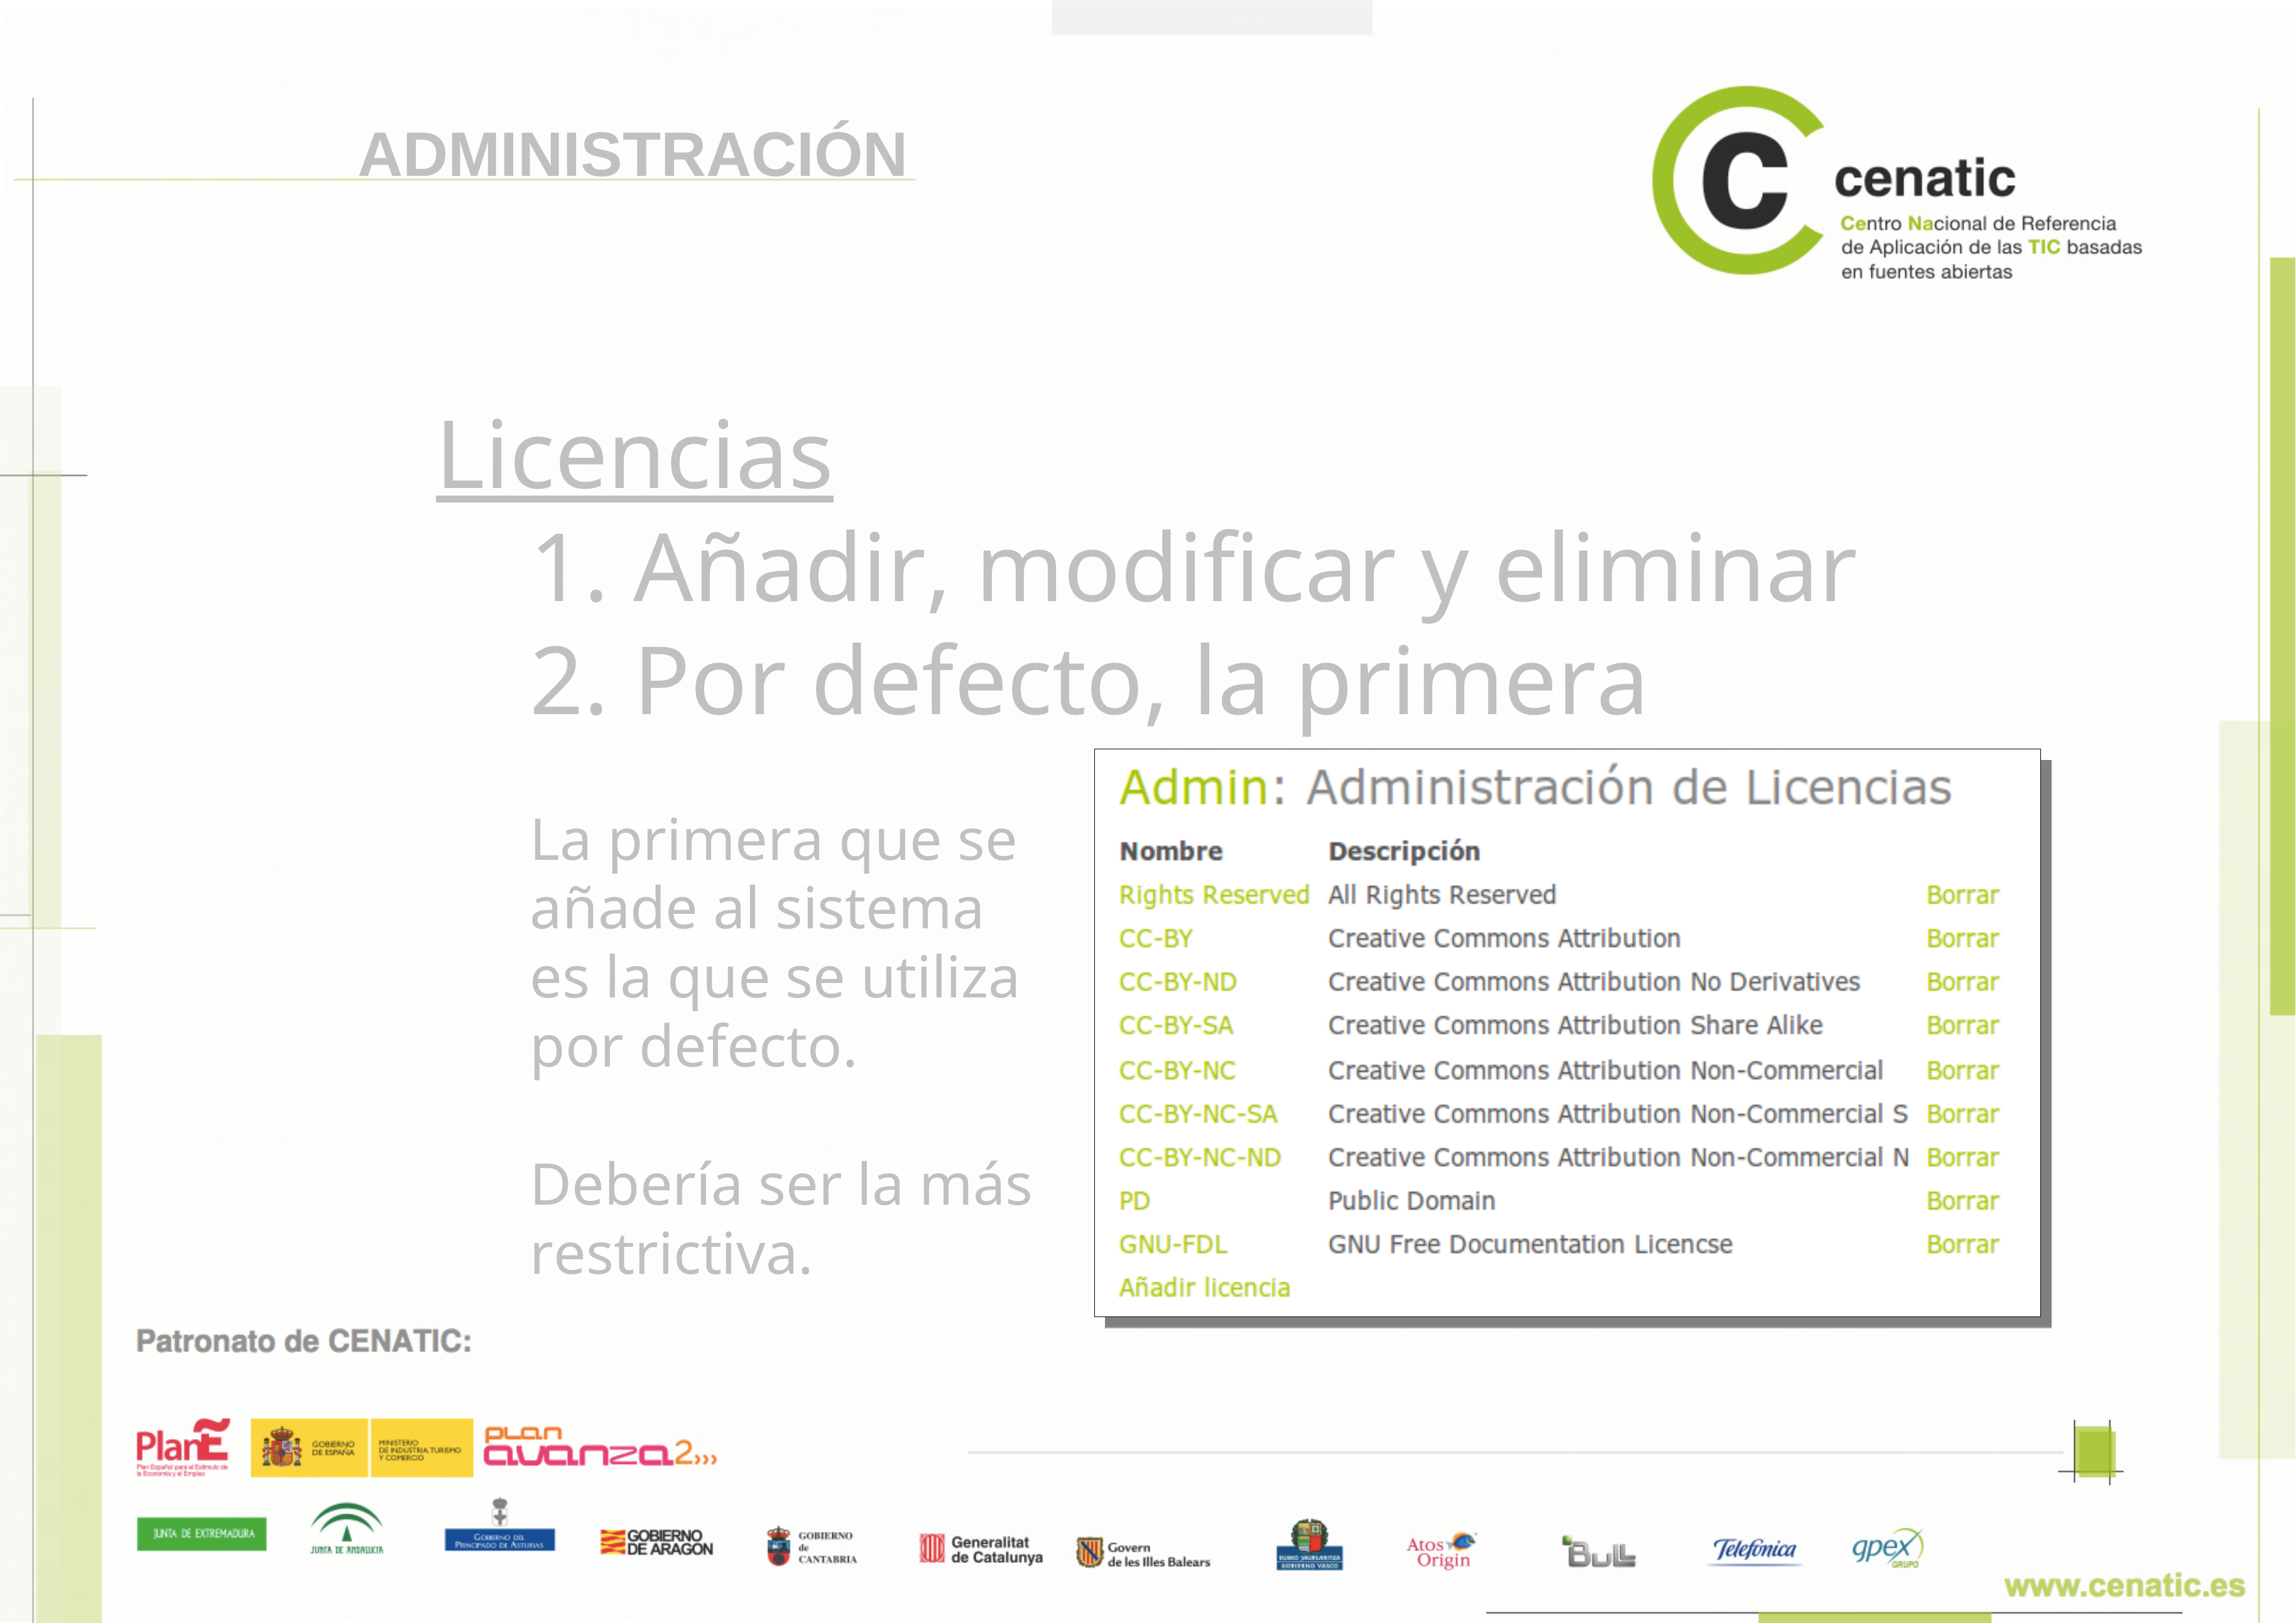

ADMINISTRACIÓN
Licencias
	1. Añadir, modificar y eliminar
	2. Por defecto, la primera
	La primera que se
	añade al sistema
	es la que se utiliza
	por defecto.
	Debería ser la más
	restrictiva.